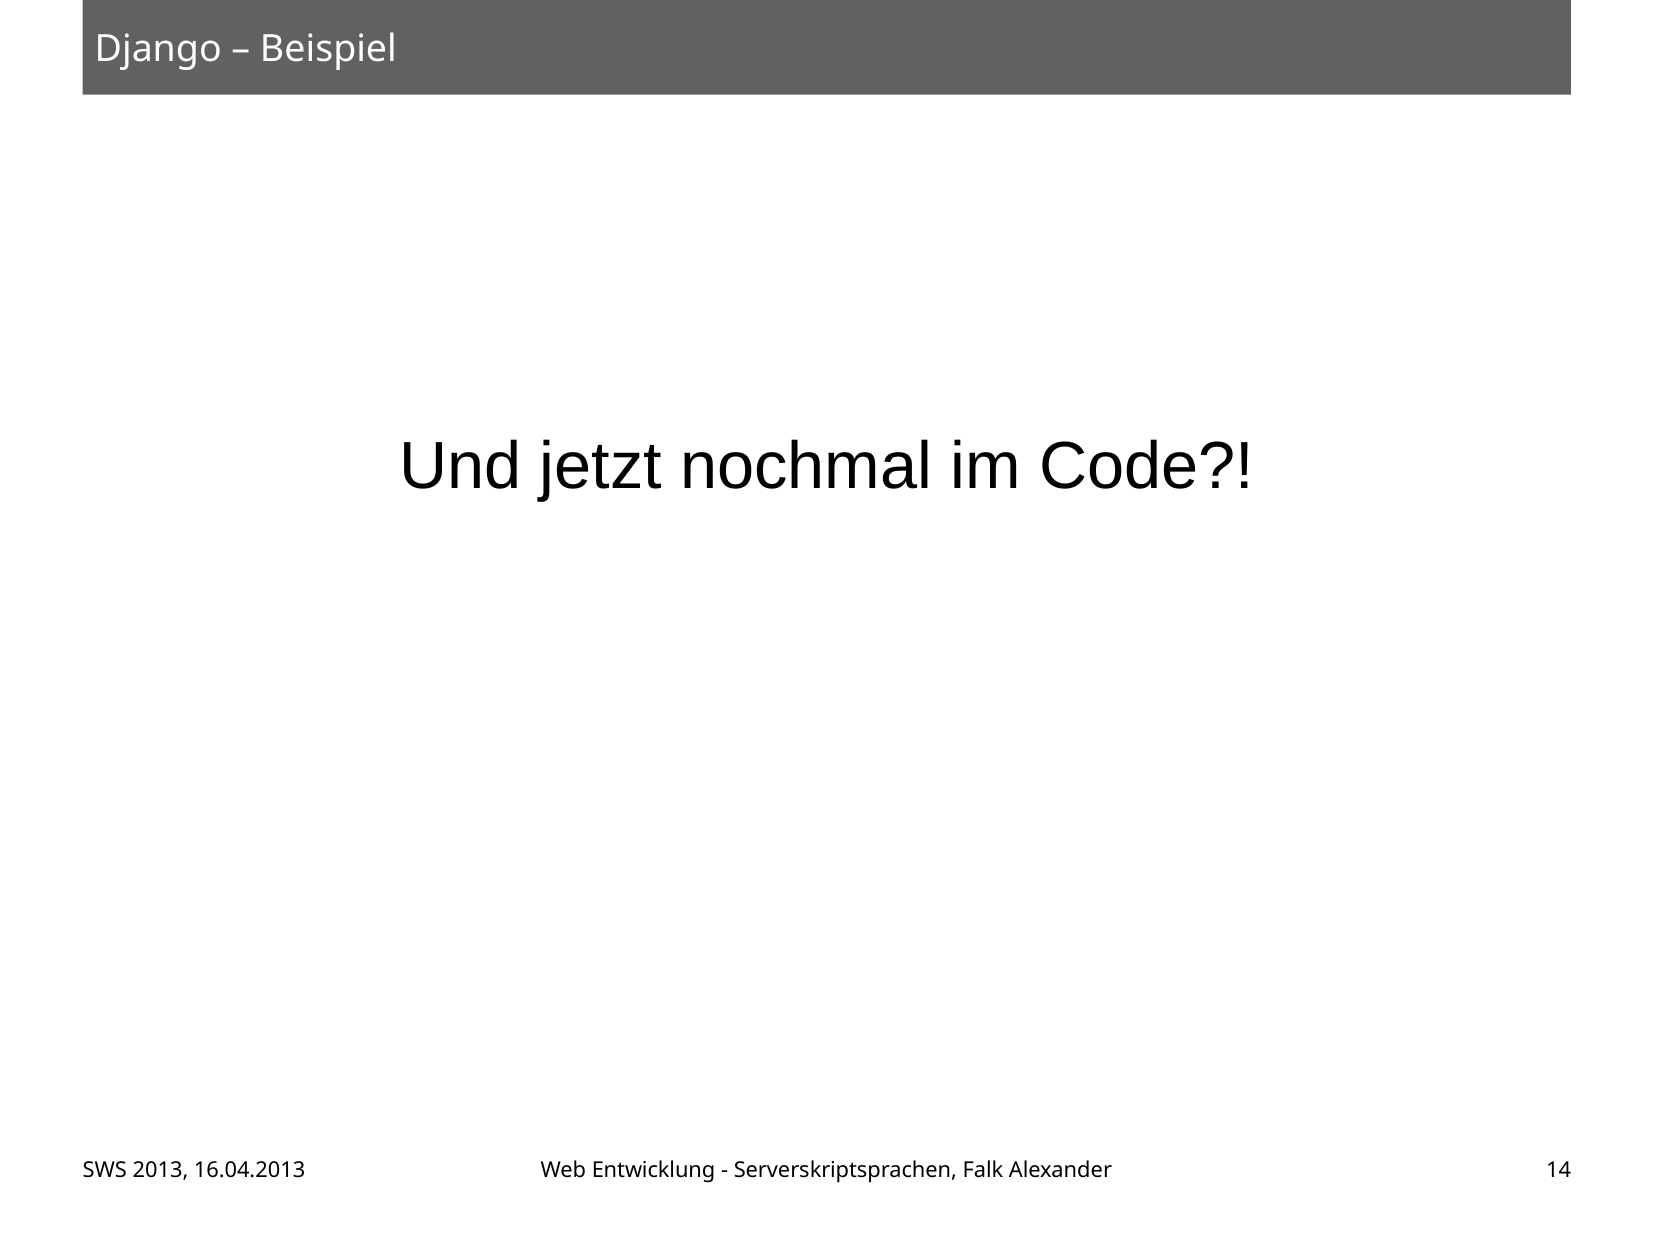

# Django – Beispiel
Und jetzt nochmal im Code?!
SWS 2013, 16.04.2013
Web Entwicklung - Serverskriptsprachen, Falk Alexander
14